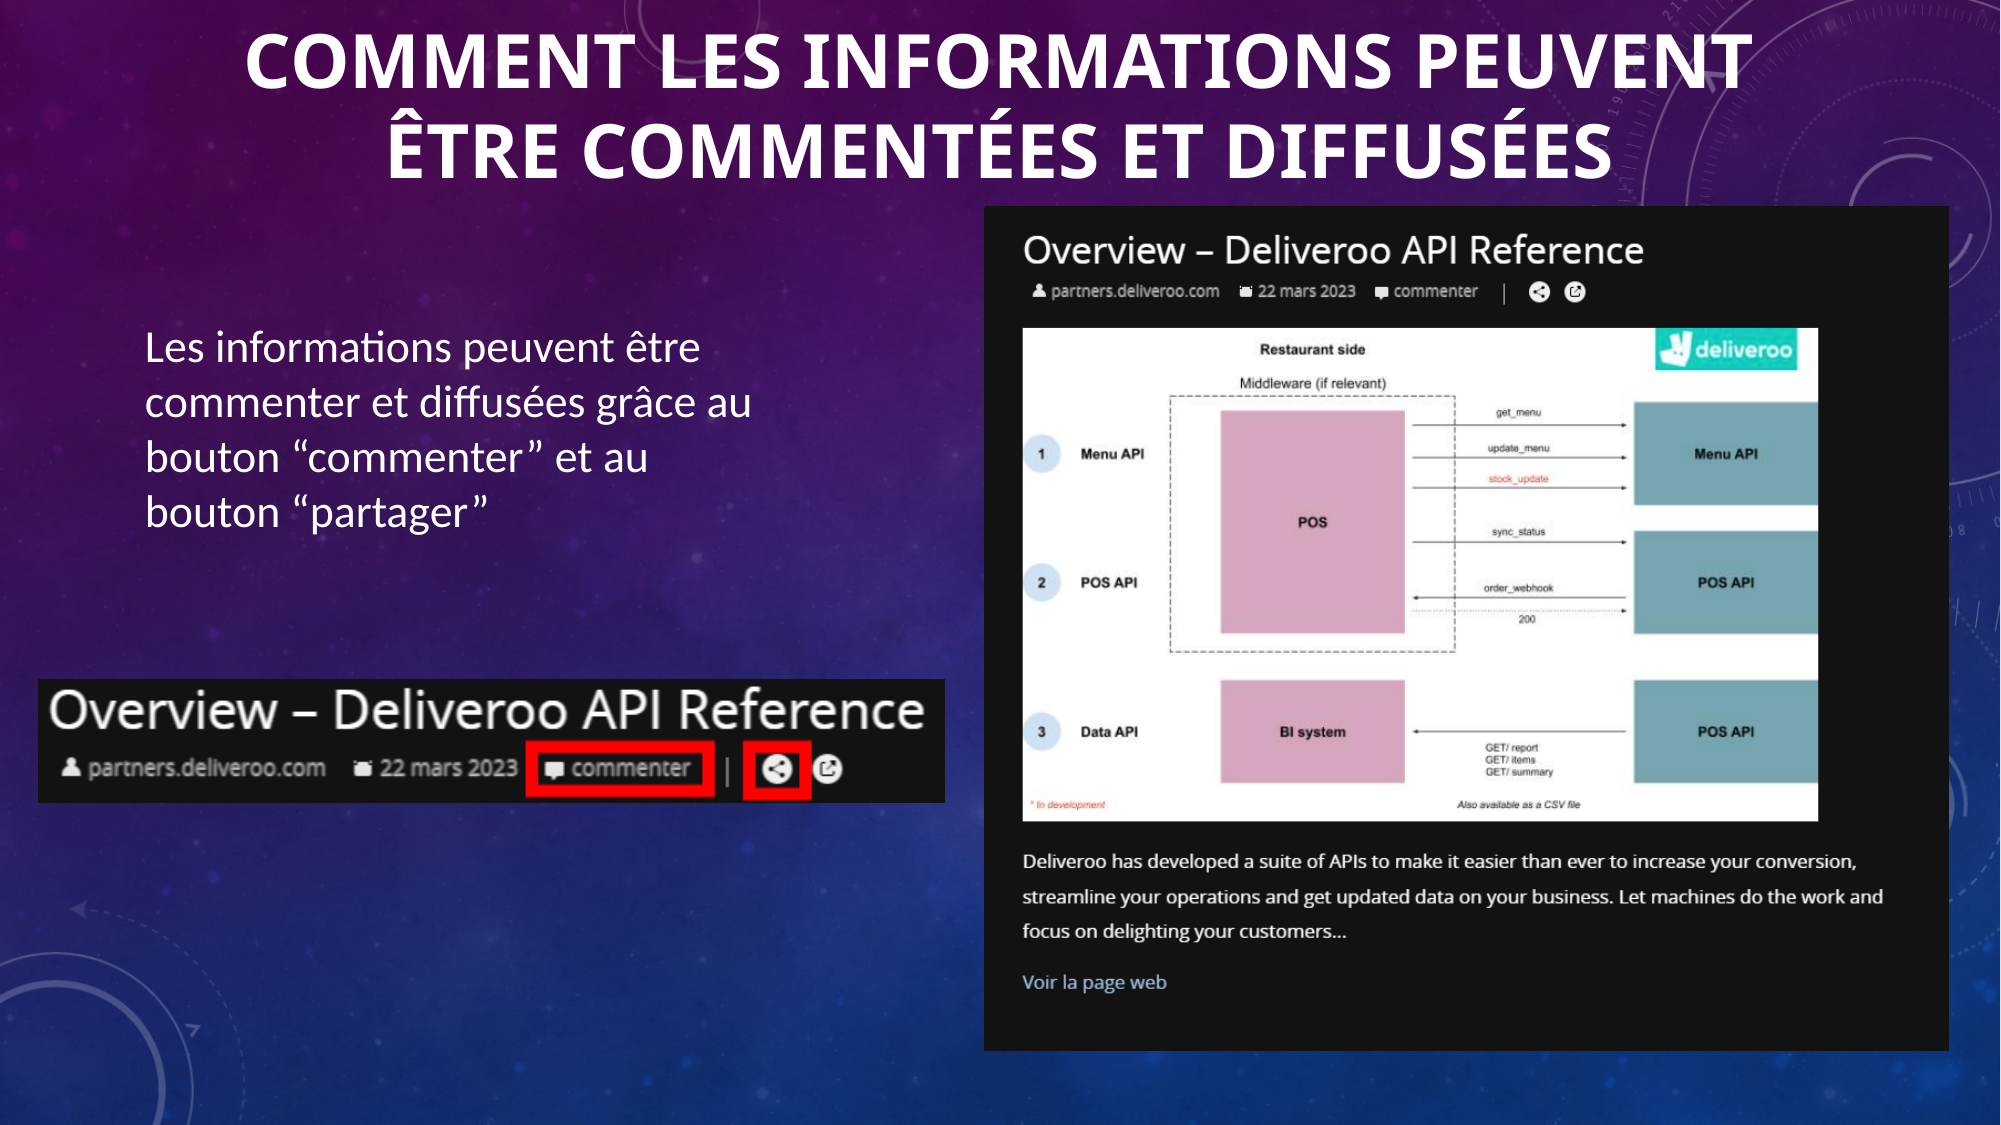

# comment les informations peuvent être commentées et diffusées
Les informations peuvent être commenter et diffusées grâce au bouton “commenter” et au bouton “partager”